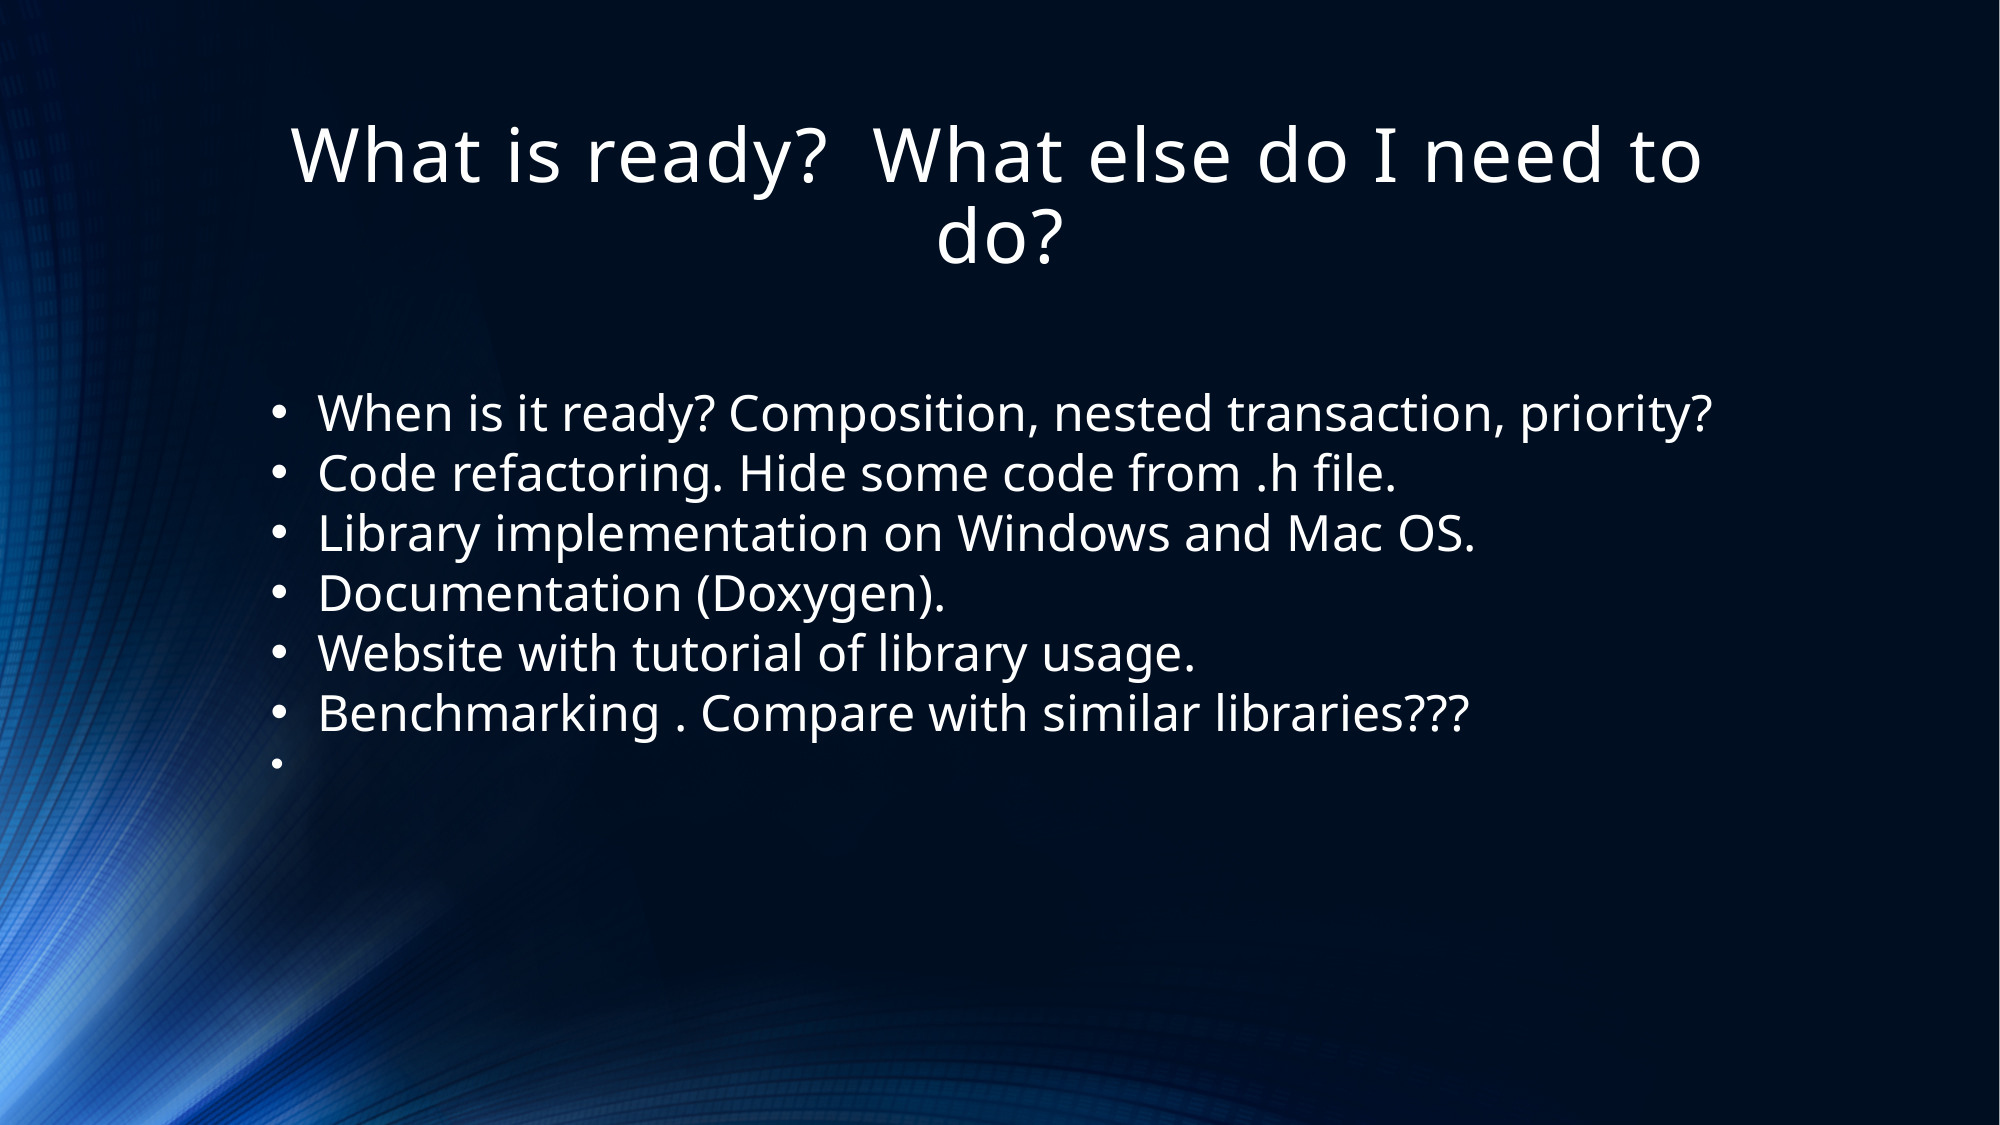

# What is ready? What else do I need to do?
When is it ready? Composition, nested transaction, priority?
Code refactoring. Hide some code from .h file.
Library implementation on Windows and Mac OS.
Documentation (Doxygen).
Website with tutorial of library usage.
Benchmarking . Compare with similar libraries???